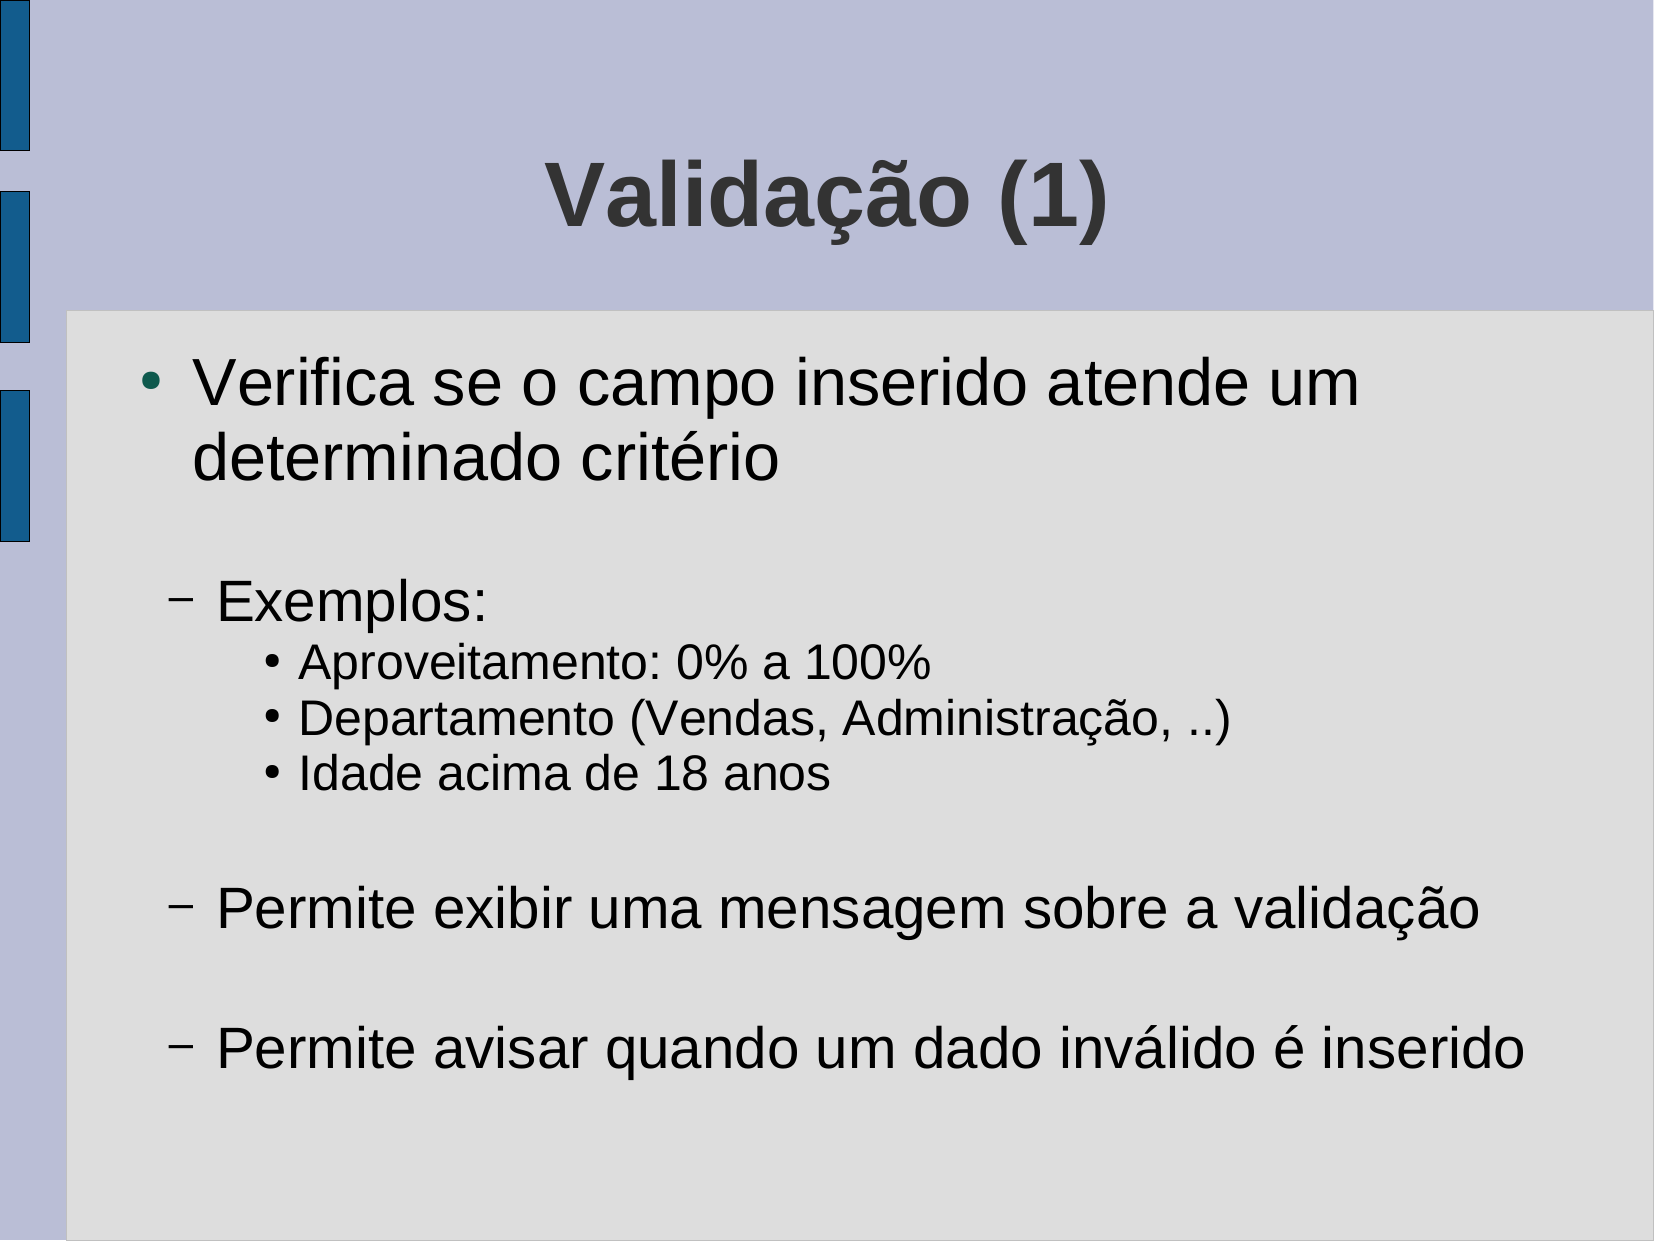

# Validação (1)
Verifica se o campo inserido atende um determinado critério
Exemplos:
Aproveitamento: 0% a 100%
Departamento (Vendas, Administração, ..)
Idade acima de 18 anos
Permite exibir uma mensagem sobre a validação
Permite avisar quando um dado inválido é inserido